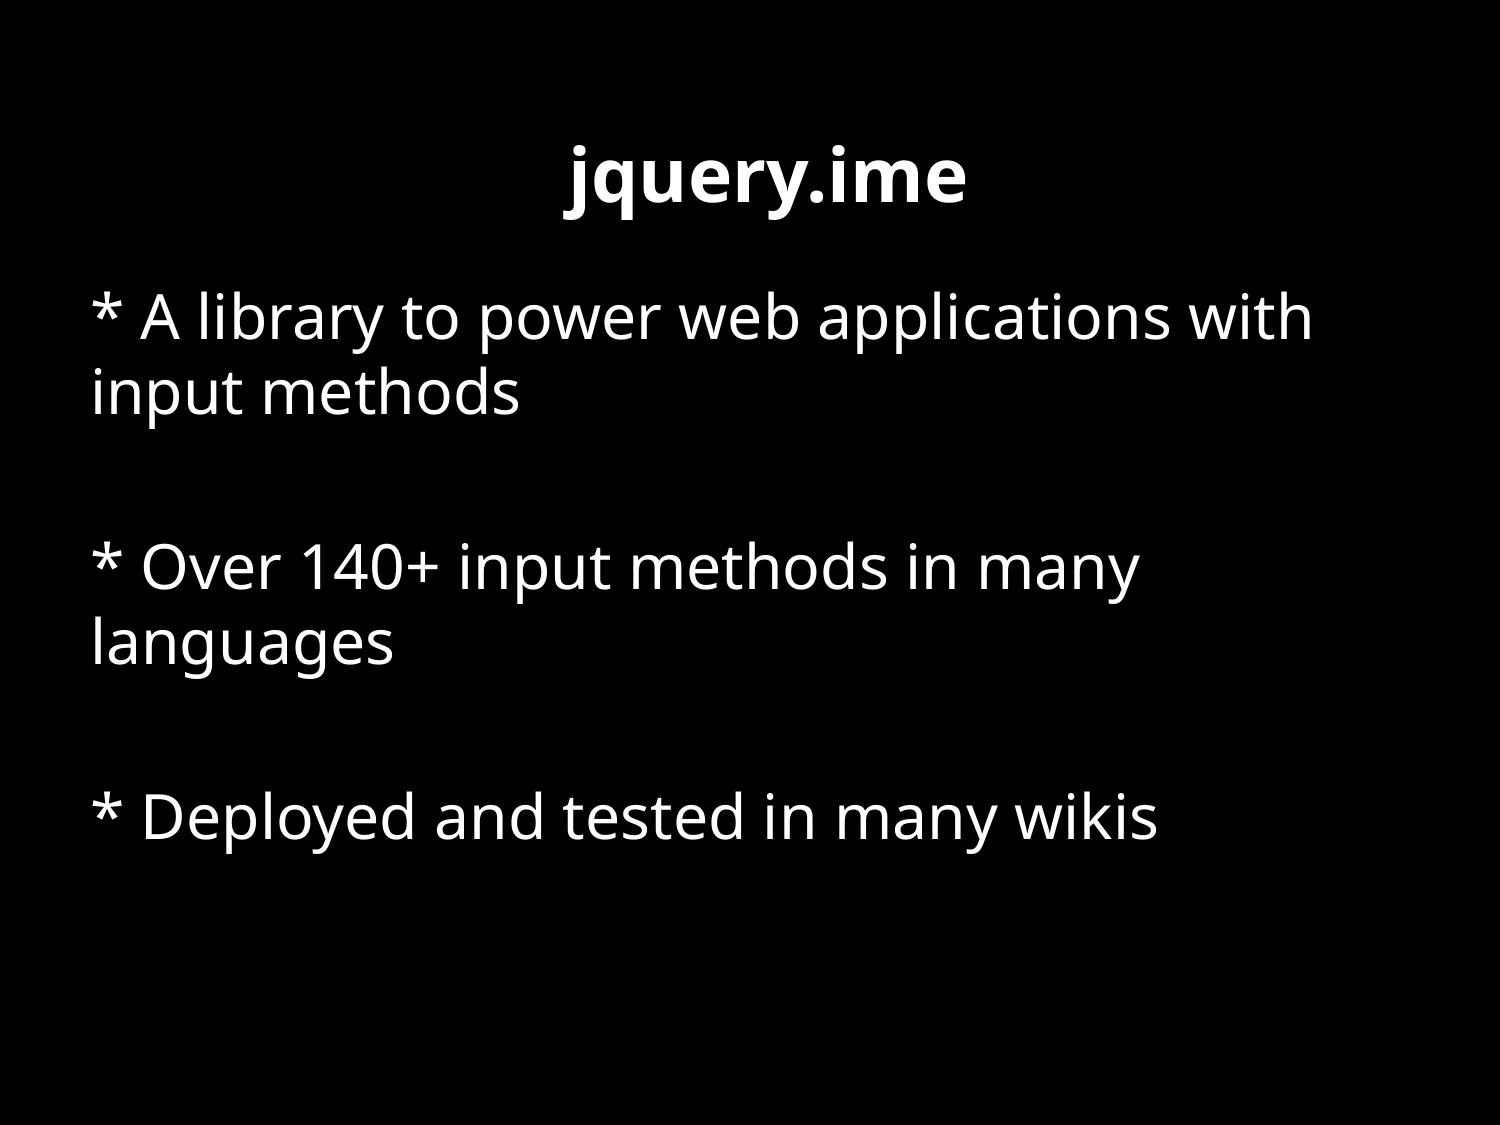

# jquery.ime
* A library to power web applications with input methods
* Over 140+ input methods in many languages
* Deployed and tested in many wikis